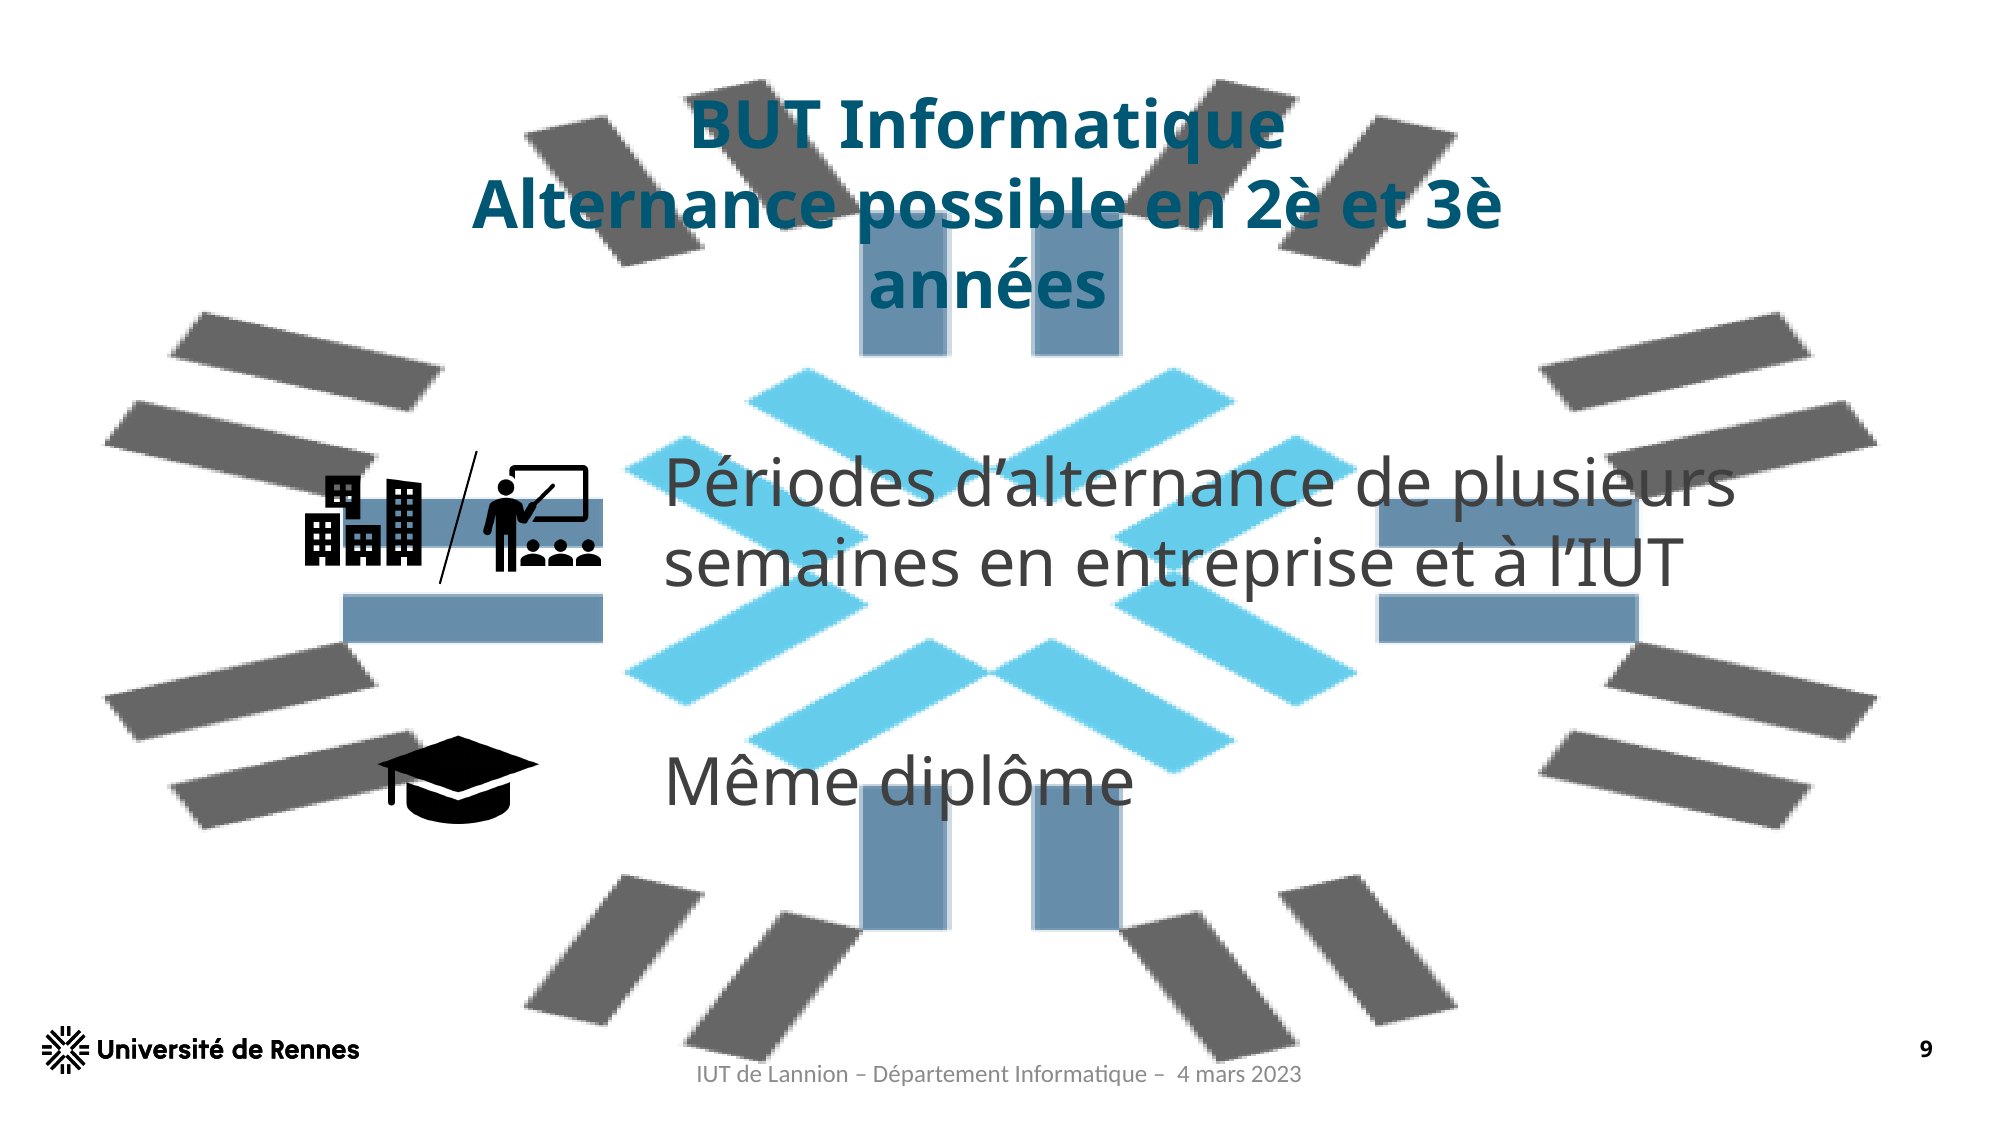

BUT Informatique
Alternance possible en 2è et 3è années
Périodes d’alternance de plusieurs semaines en entreprise et à l’IUT
Même diplôme
9
IUT de Lannion – Département Informatique – 4 mars 2023